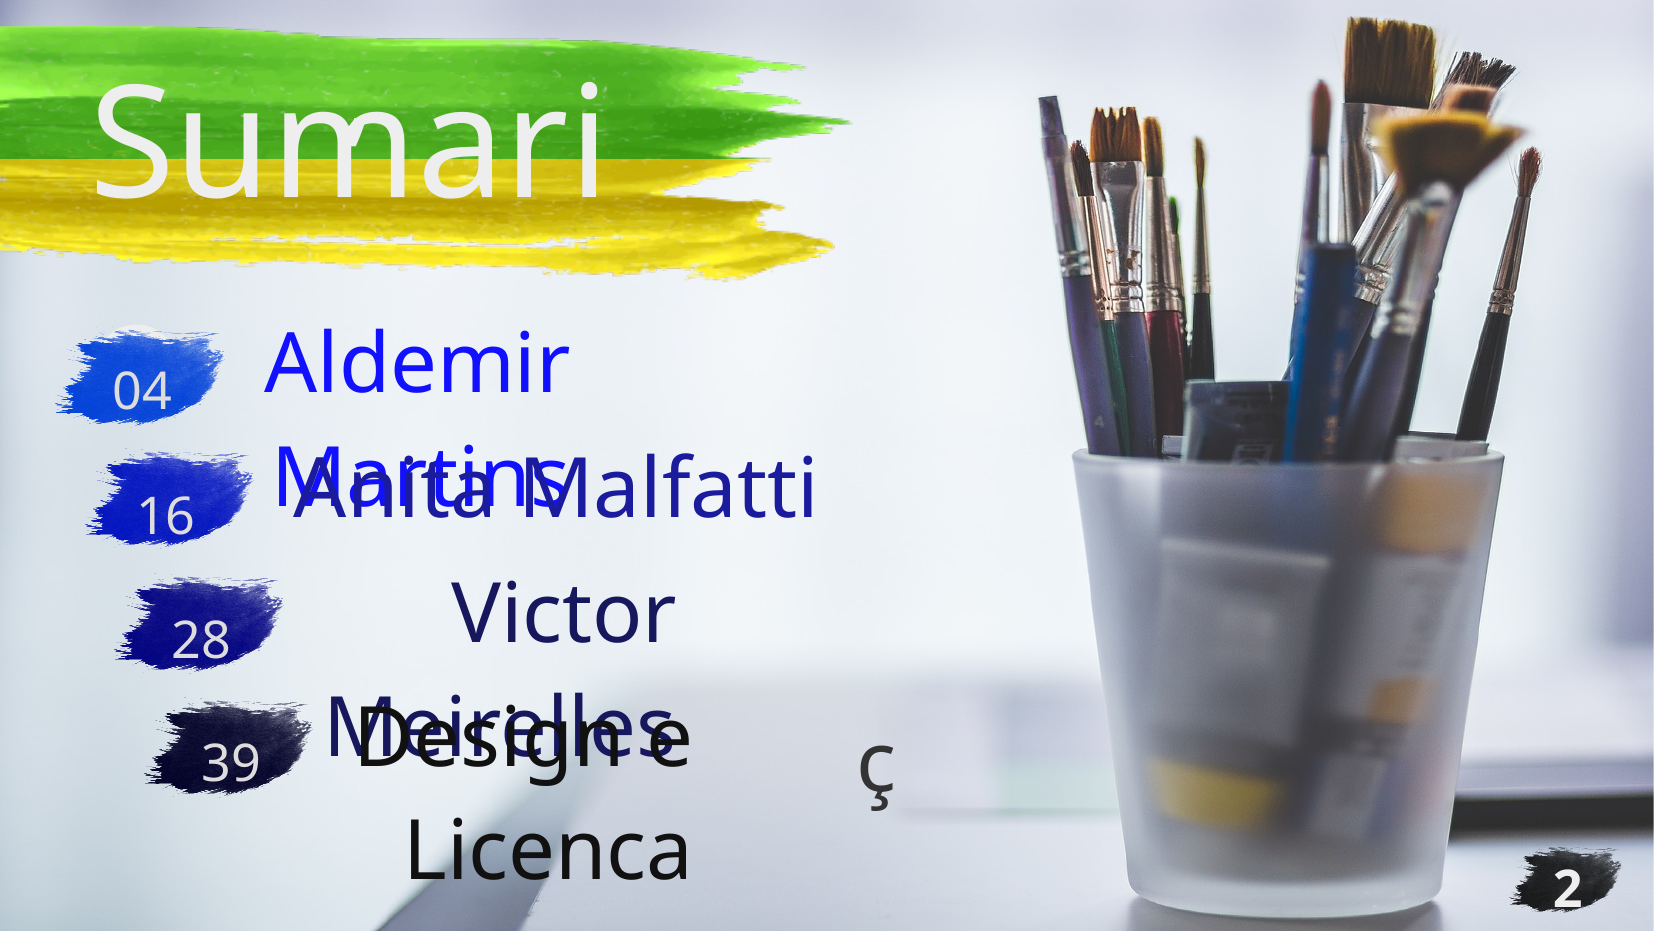

Sumario
’
Aldemir Martins
04
Anita Malfatti
16
Victor Meirelles
28
Design e Licenca
ç
39
2